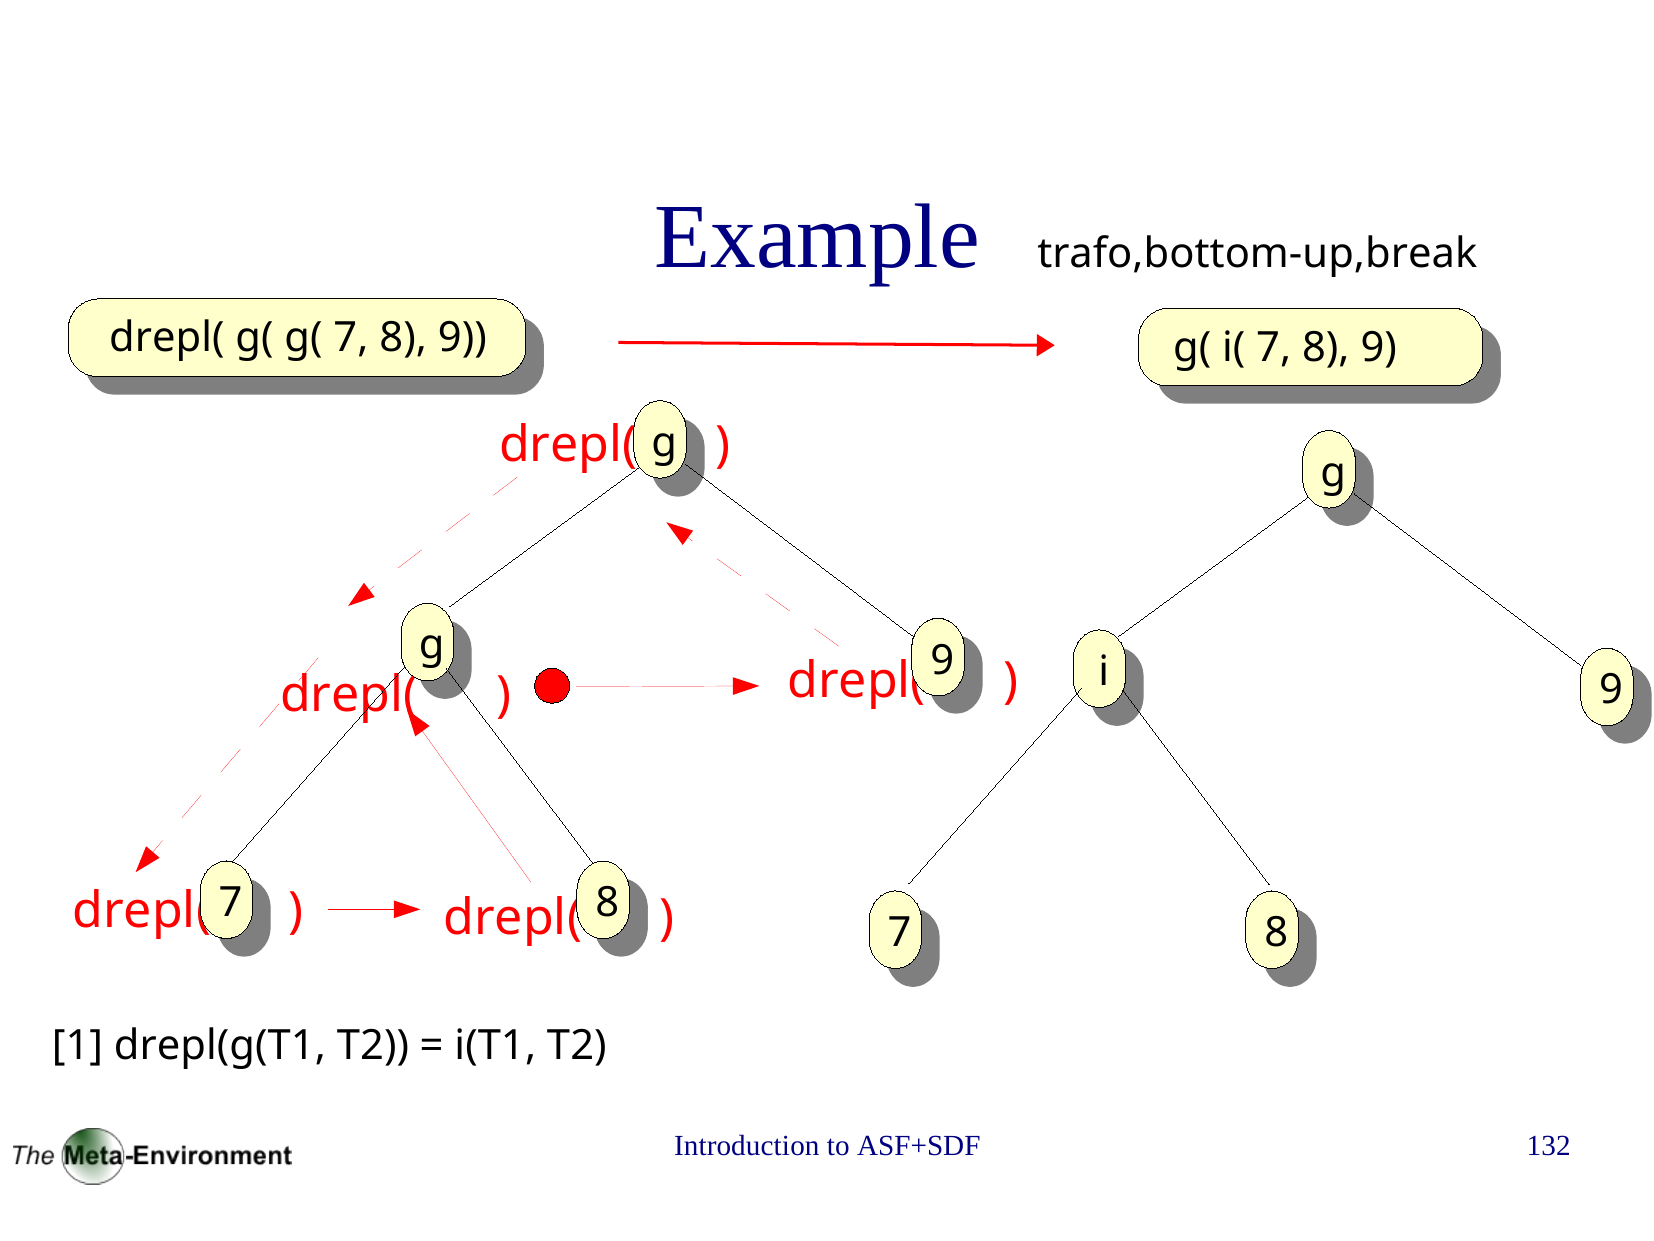

# Example
trafo,bottom-up,break
drepl( g( g( 7, 8), 9))
g( i( 7, 8), 9)
drepl( )
g
g
g
9
i
drepl( )
9
drepl( )
[1] drepl(g(T1, T2)) = i(T1, T2)
7
8
drepl( )
drepl( )
7
8
132